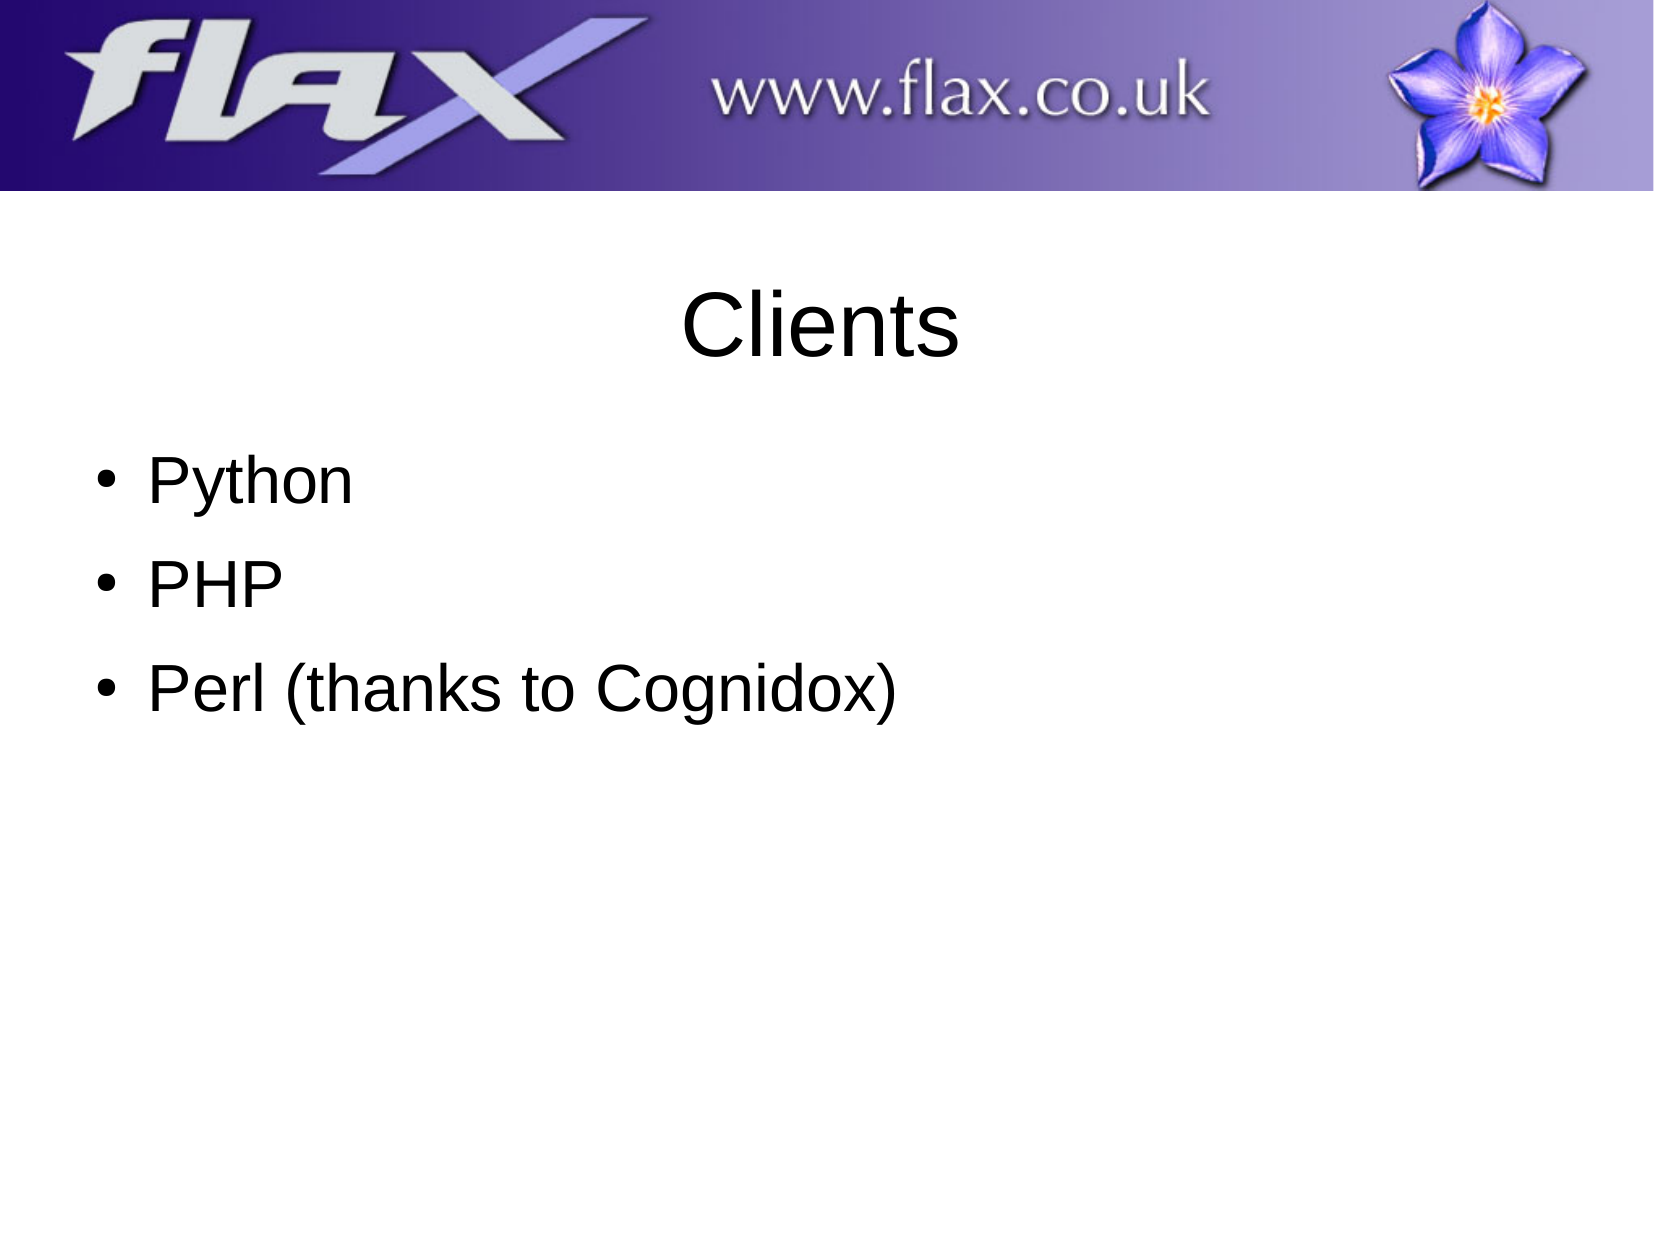

# Clients
Python
PHP
Perl (thanks to Cognidox)